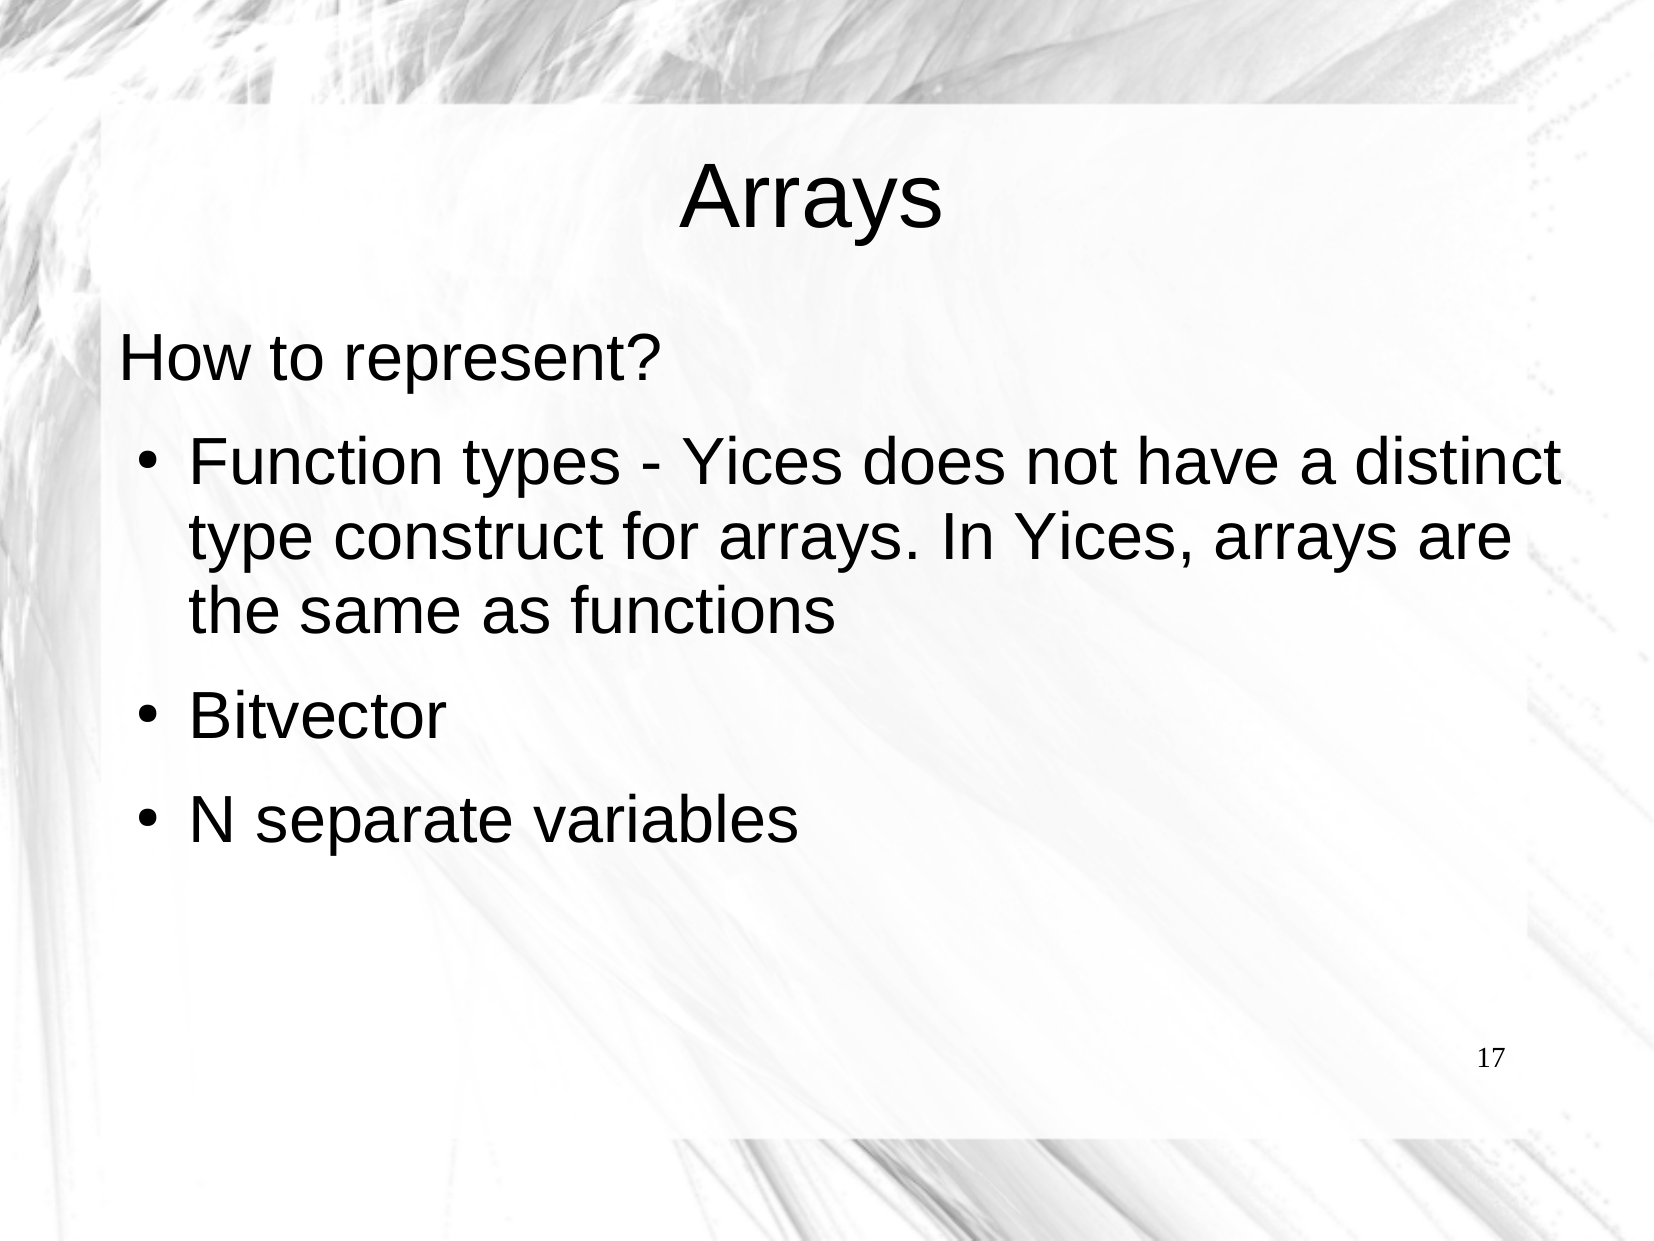

# Arrays
How to represent?
Function types - Yices does not have a distinct type construct for arrays. In Yices, arrays are the same as functions
Bitvector
N separate variables
17